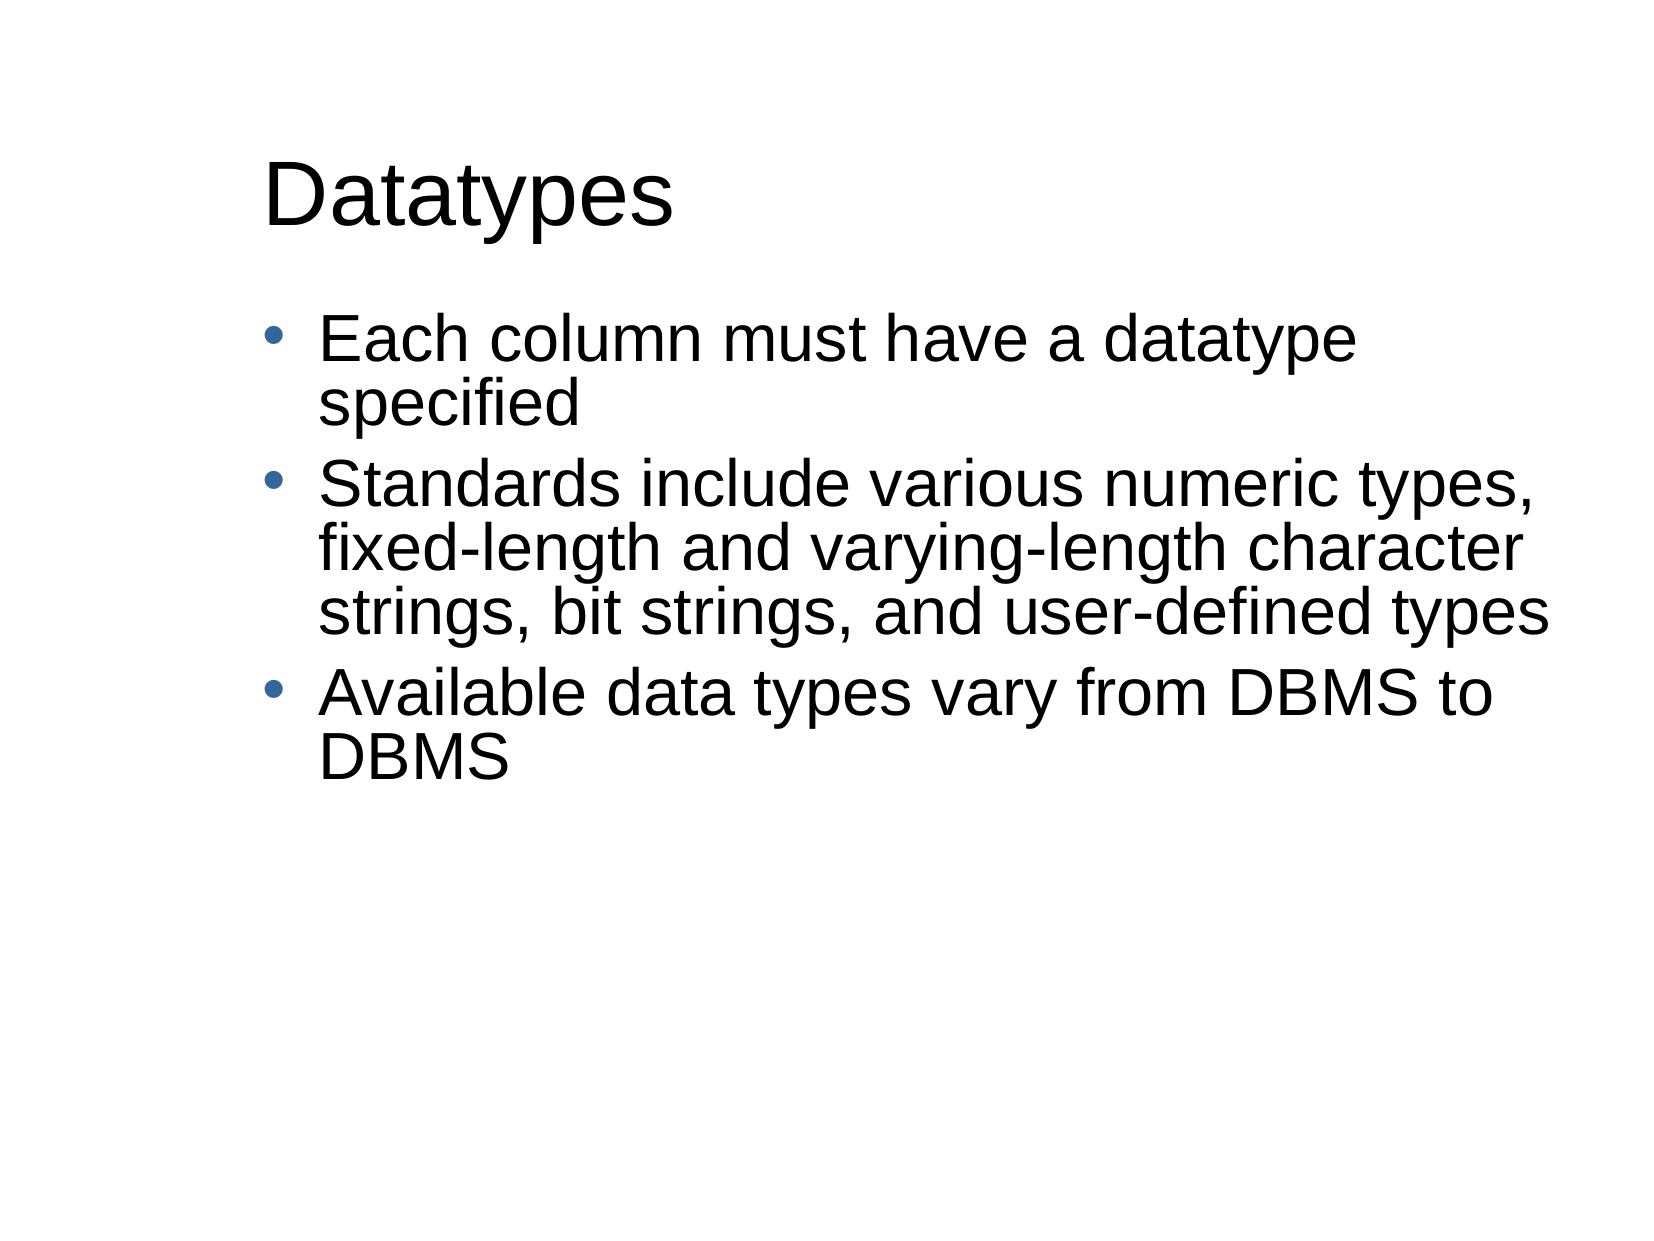

# Datatypes
Each column must have a datatype specified
Standards include various numeric types, fixed-length and varying-length character strings, bit strings, and user-defined types
Available data types vary from DBMS to DBMS